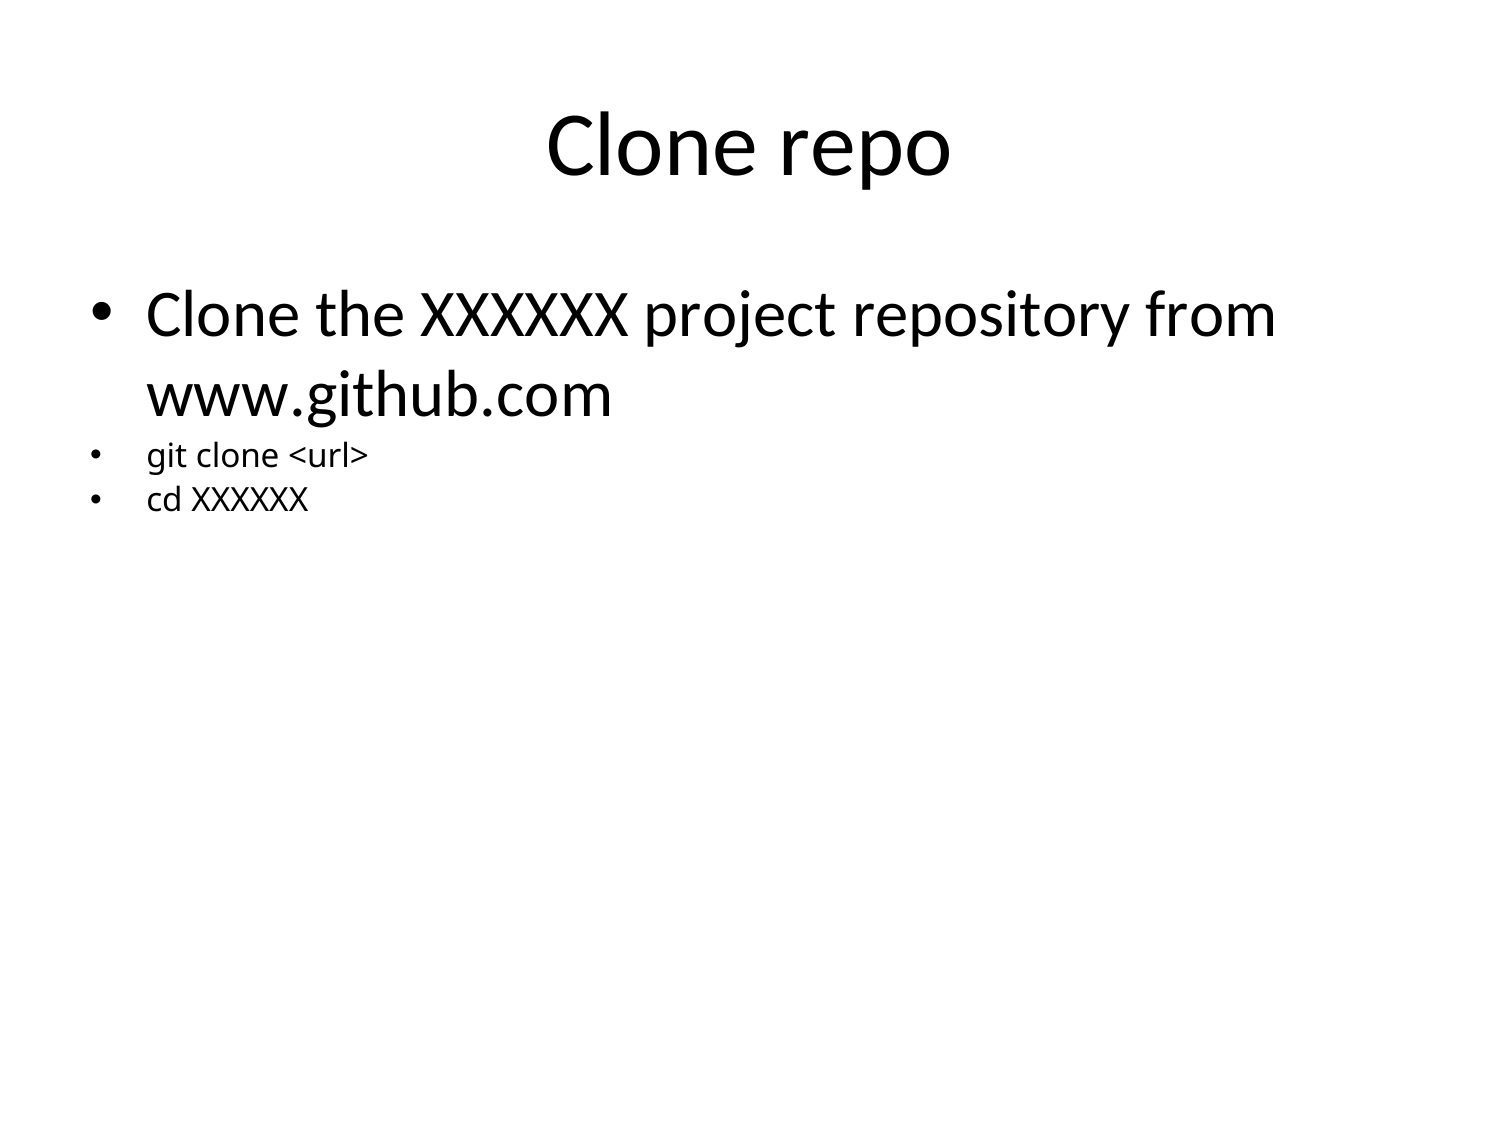

# Clone repo
Clone the XXXXXX project repository from www.github.com
git clone <url>
cd XXXXXX